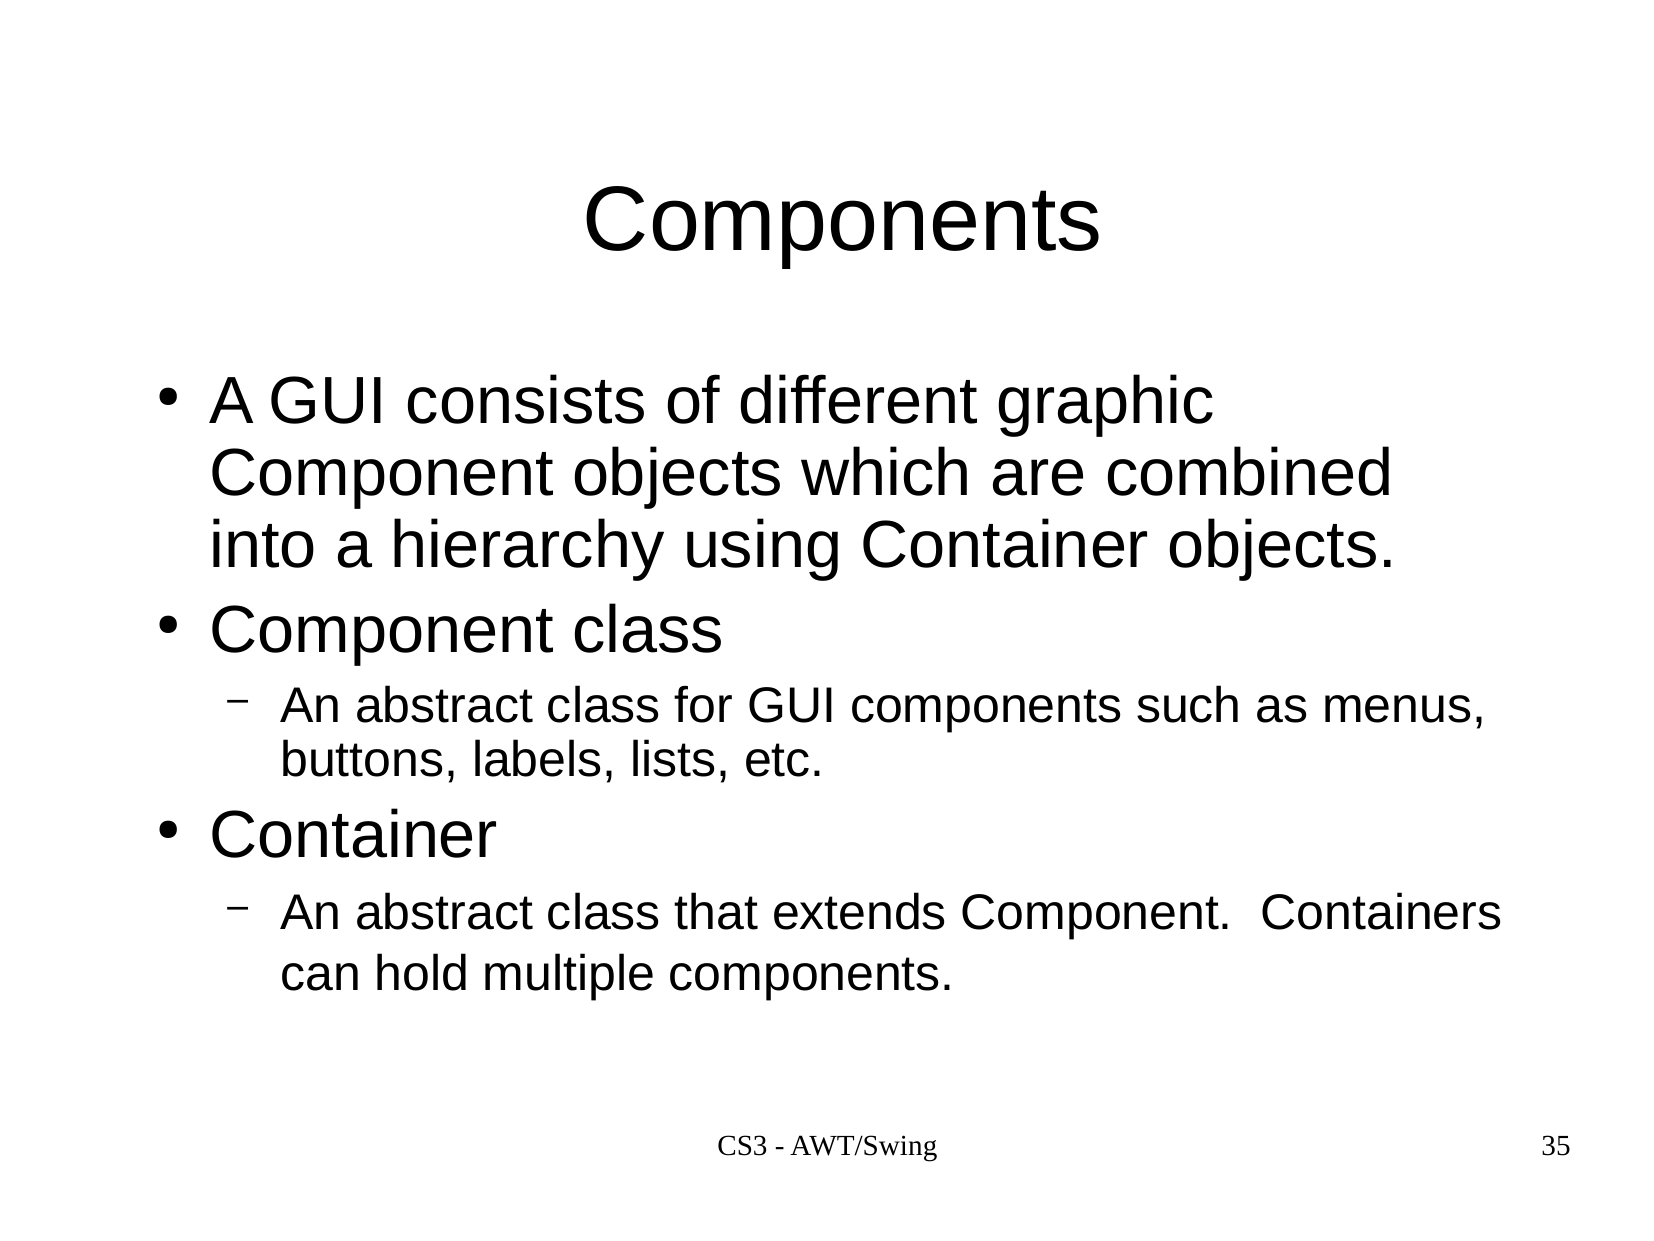

# Components
A GUI consists of different graphic Component objects which are combined into a hierarchy using Container objects.
Component class
An abstract class for GUI components such as menus, buttons, labels, lists, etc.
Container
An abstract class that extends Component. Containers can hold multiple components.
CS3 - AWT/Swing
35